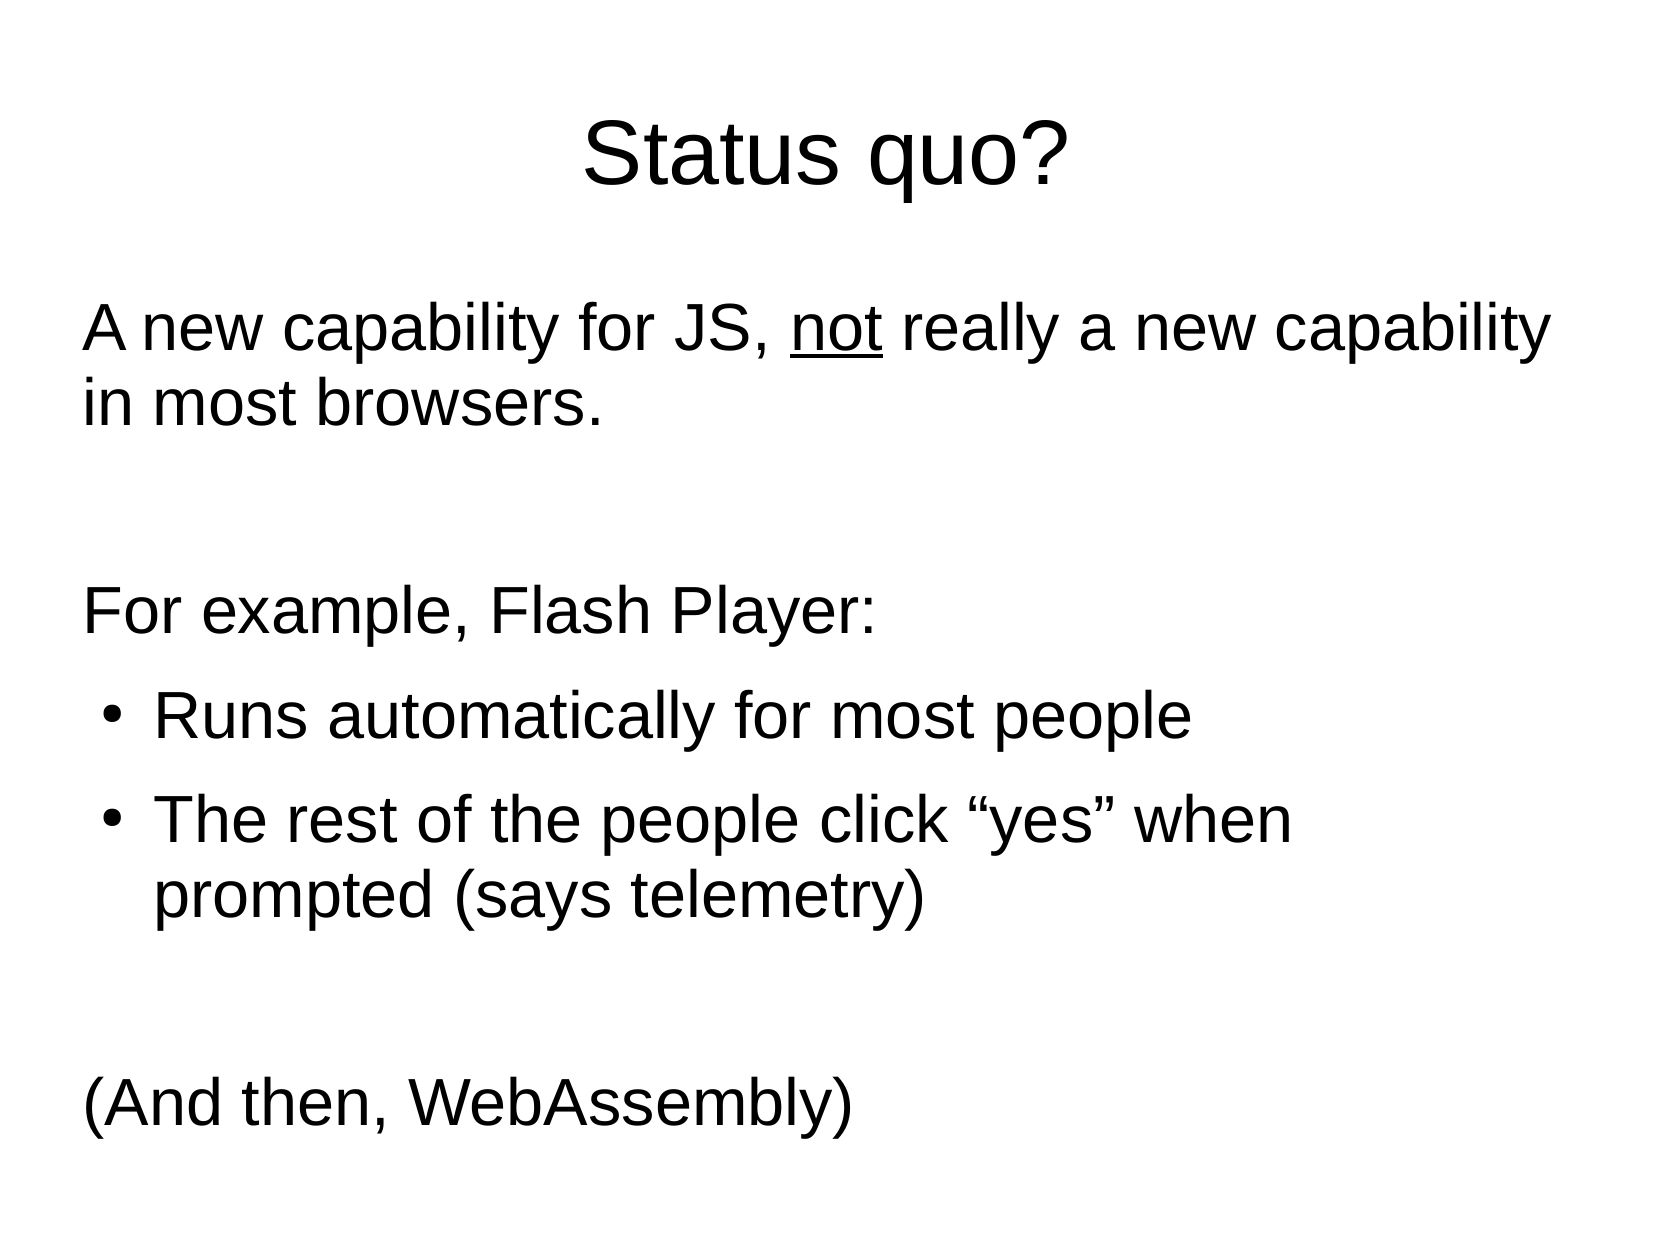

# Status quo?
A new capability for JS, not really a new capability in most browsers.
For example, Flash Player:
Runs automatically for most people
The rest of the people click “yes” when prompted (says telemetry)
(And then, WebAssembly)